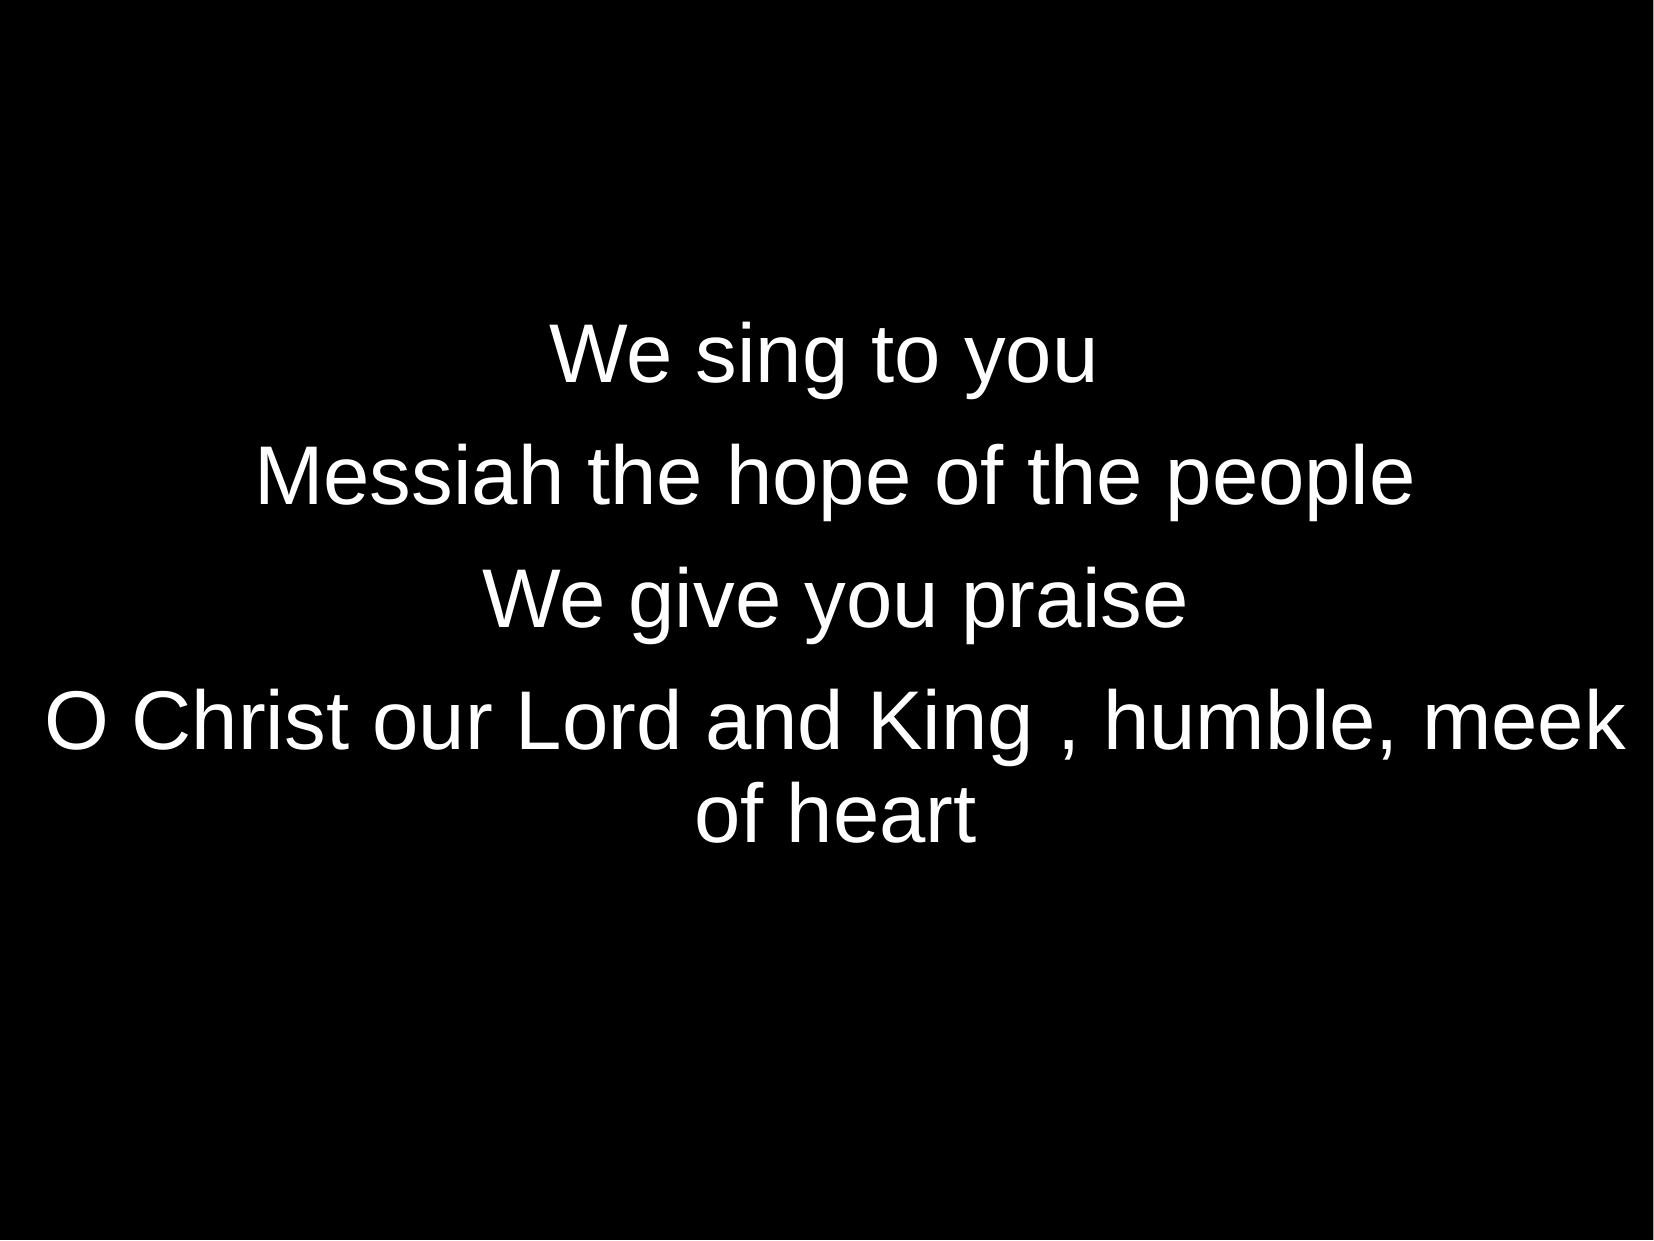

#
We sing to you
Messiah the hope of the people
We give you praise
O Christ our Lord and King , humble, meek of heart